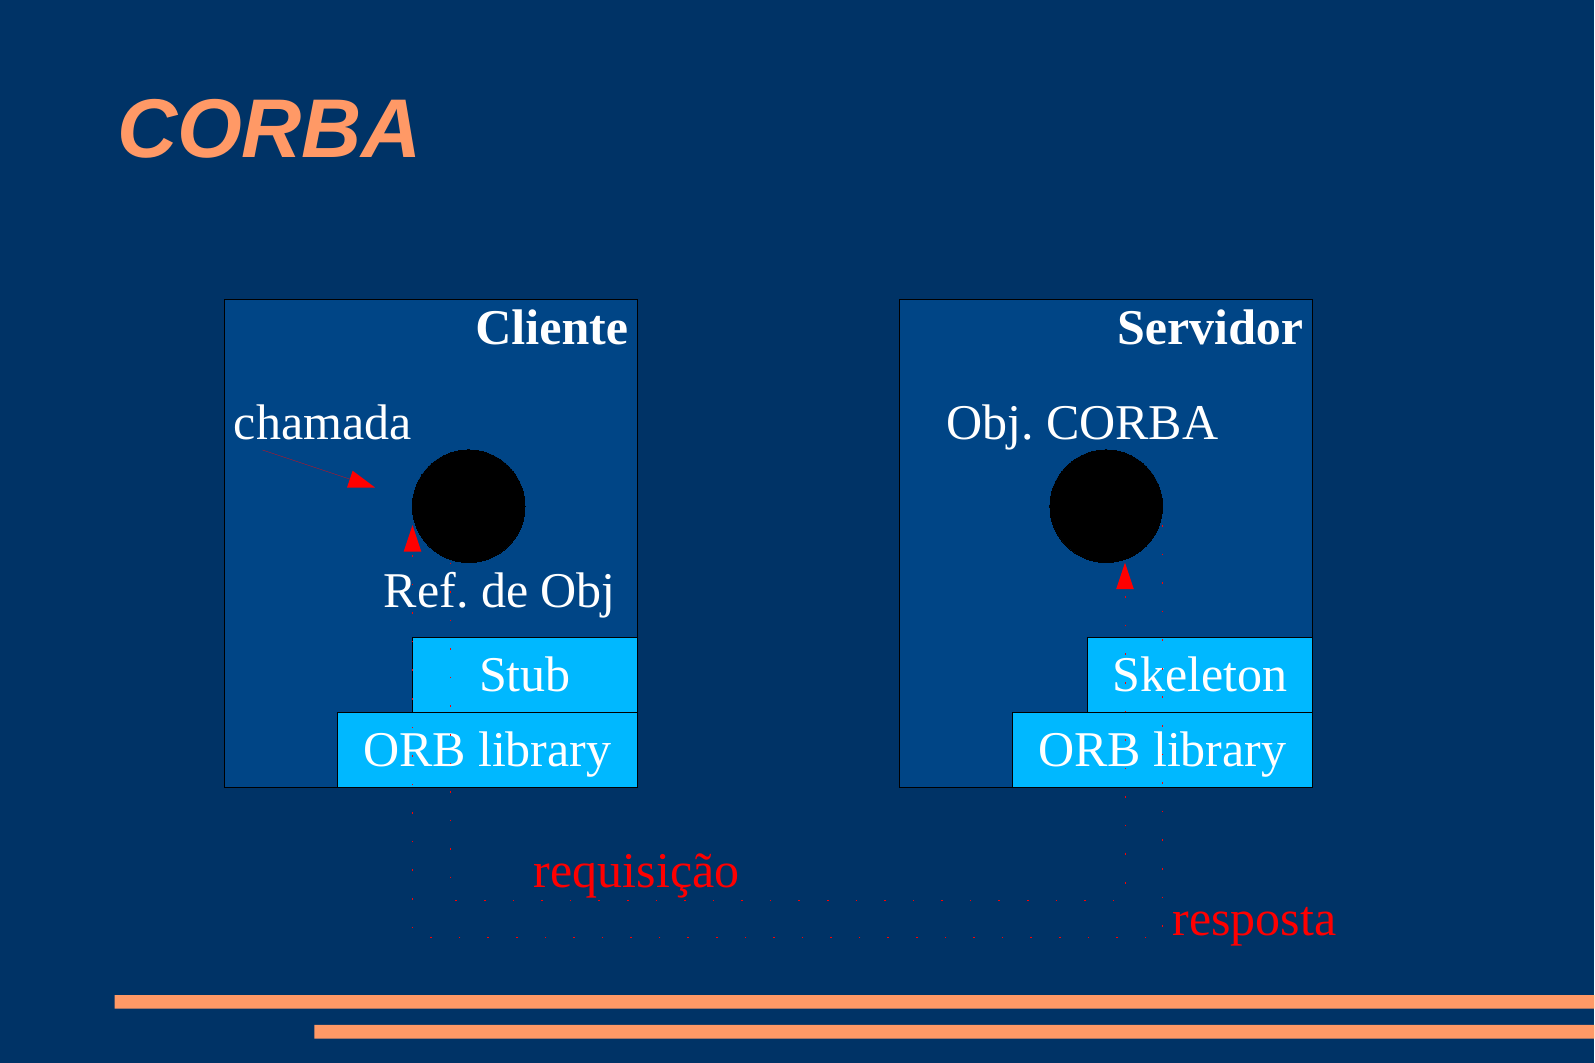

# CORBA
Cliente
Servidor
chamada
Obj. CORBA
Ref. de Obj
Stub
Skeleton
ORB library
ORB library
requisição
resposta